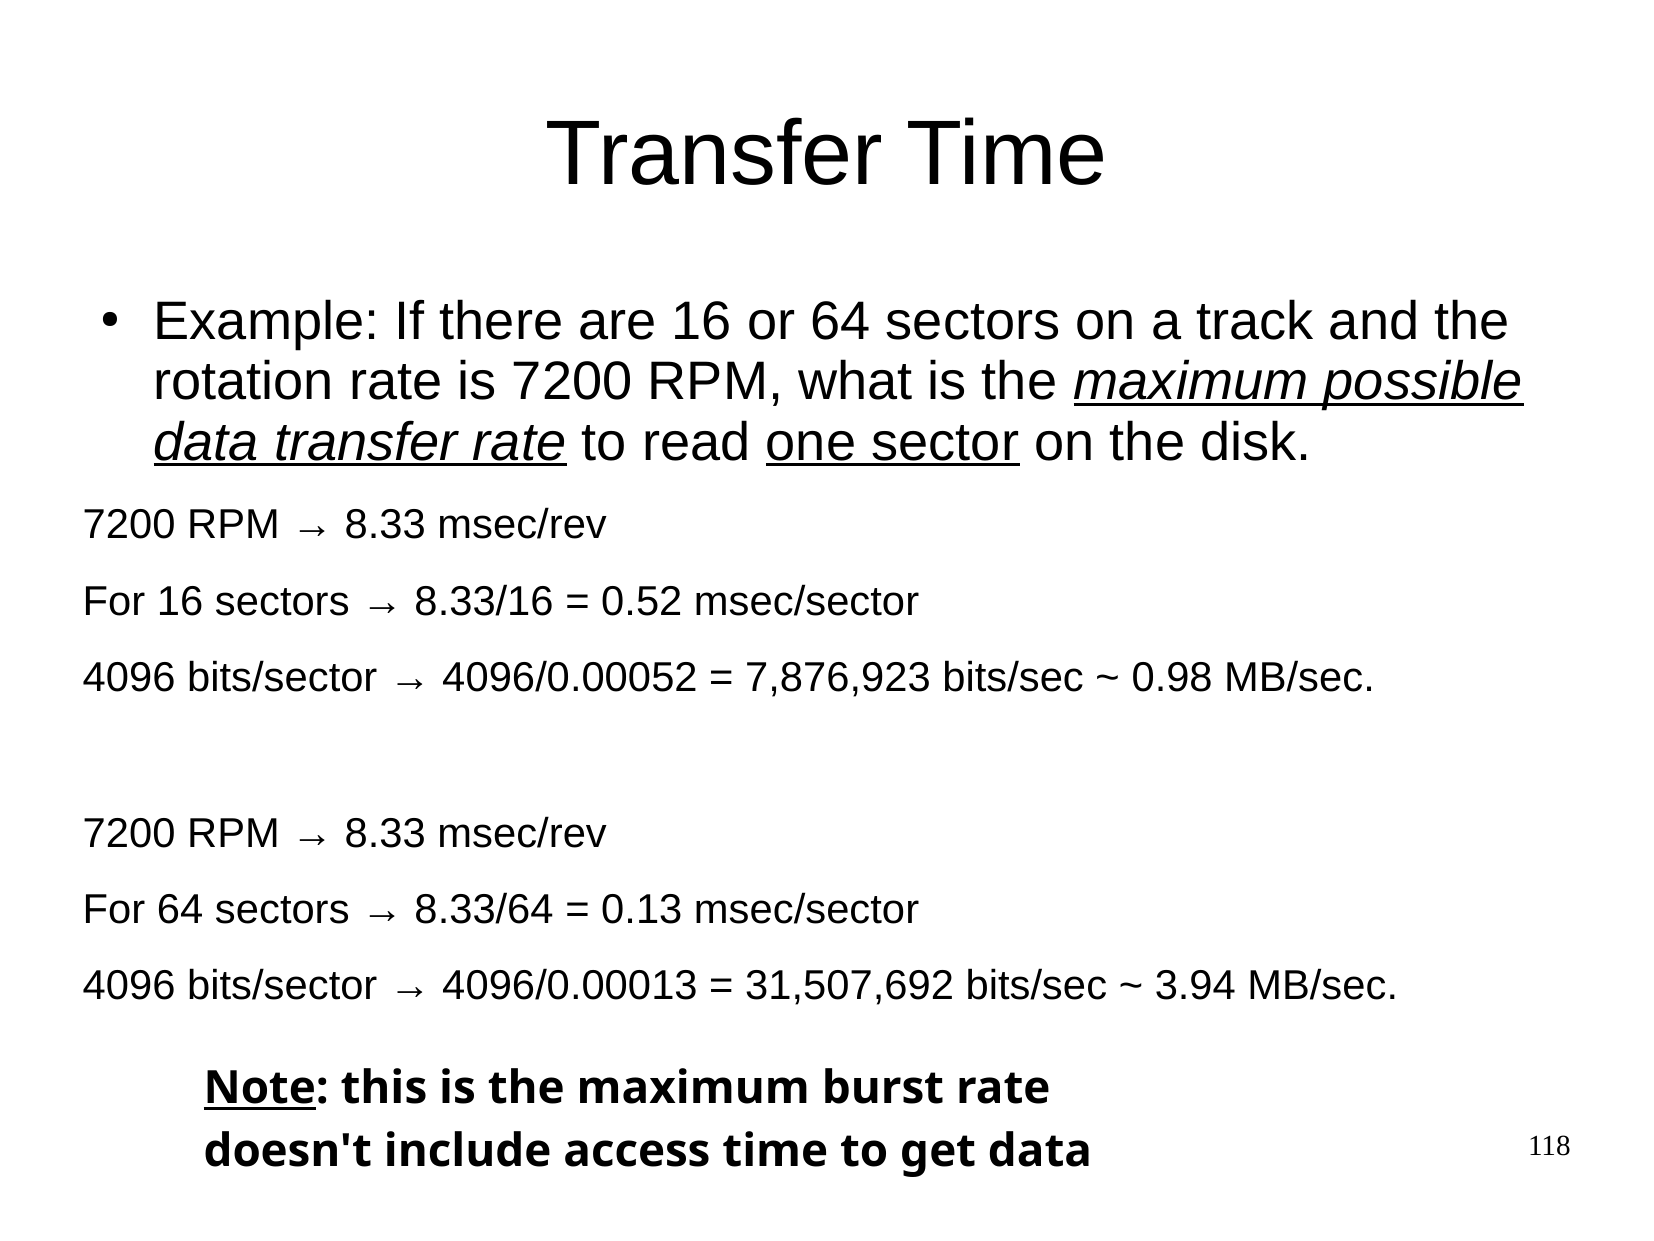

# Transfer Time
Example: If there are 16 or 64 sectors on a track and the rotation rate is 7200 RPM, what is the maximum possible data transfer rate to read one sector on the disk.
7200 RPM → 8.33 msec/rev
For 16 sectors → 8.33/16 = 0.52 msec/sector
4096 bits/sector → 4096/0.00052 = 7,876,923 bits/sec ~ 0.98 MB/sec.
7200 RPM → 8.33 msec/rev
For 64 sectors → 8.33/64 = 0.13 msec/sector
4096 bits/sector → 4096/0.00013 = 31,507,692 bits/sec ~ 3.94 MB/sec.
Note: this is the maximum burst rate
doesn't include access time to get data
118